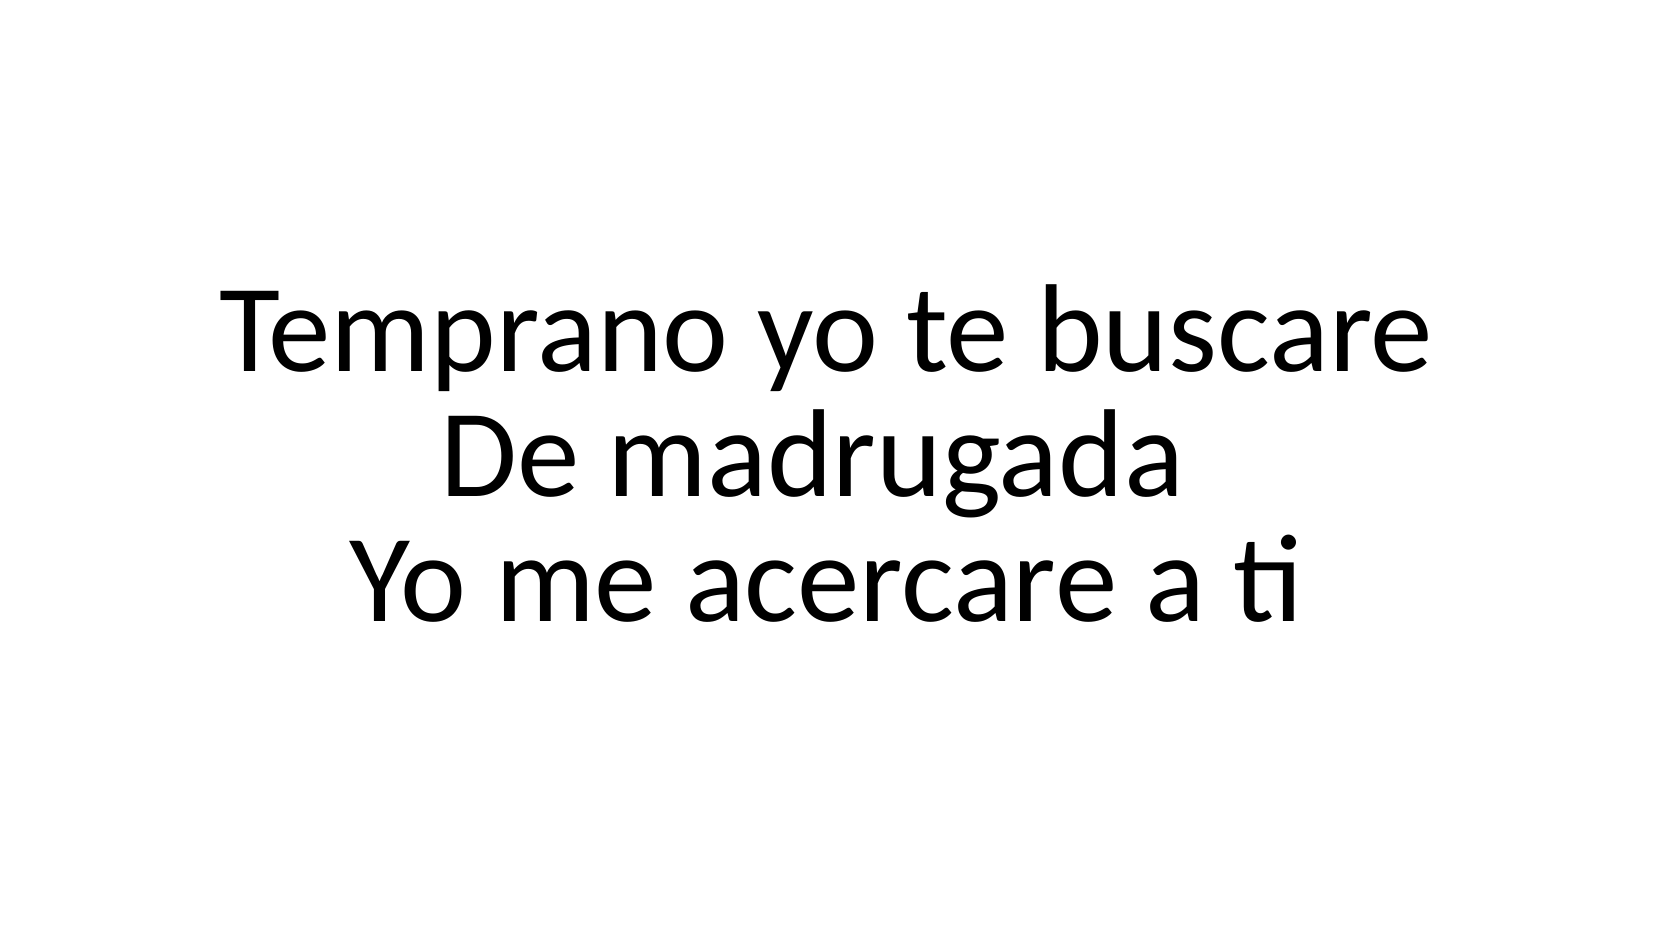

# Temprano yo te buscare De madrugada Yo me acercare a ti